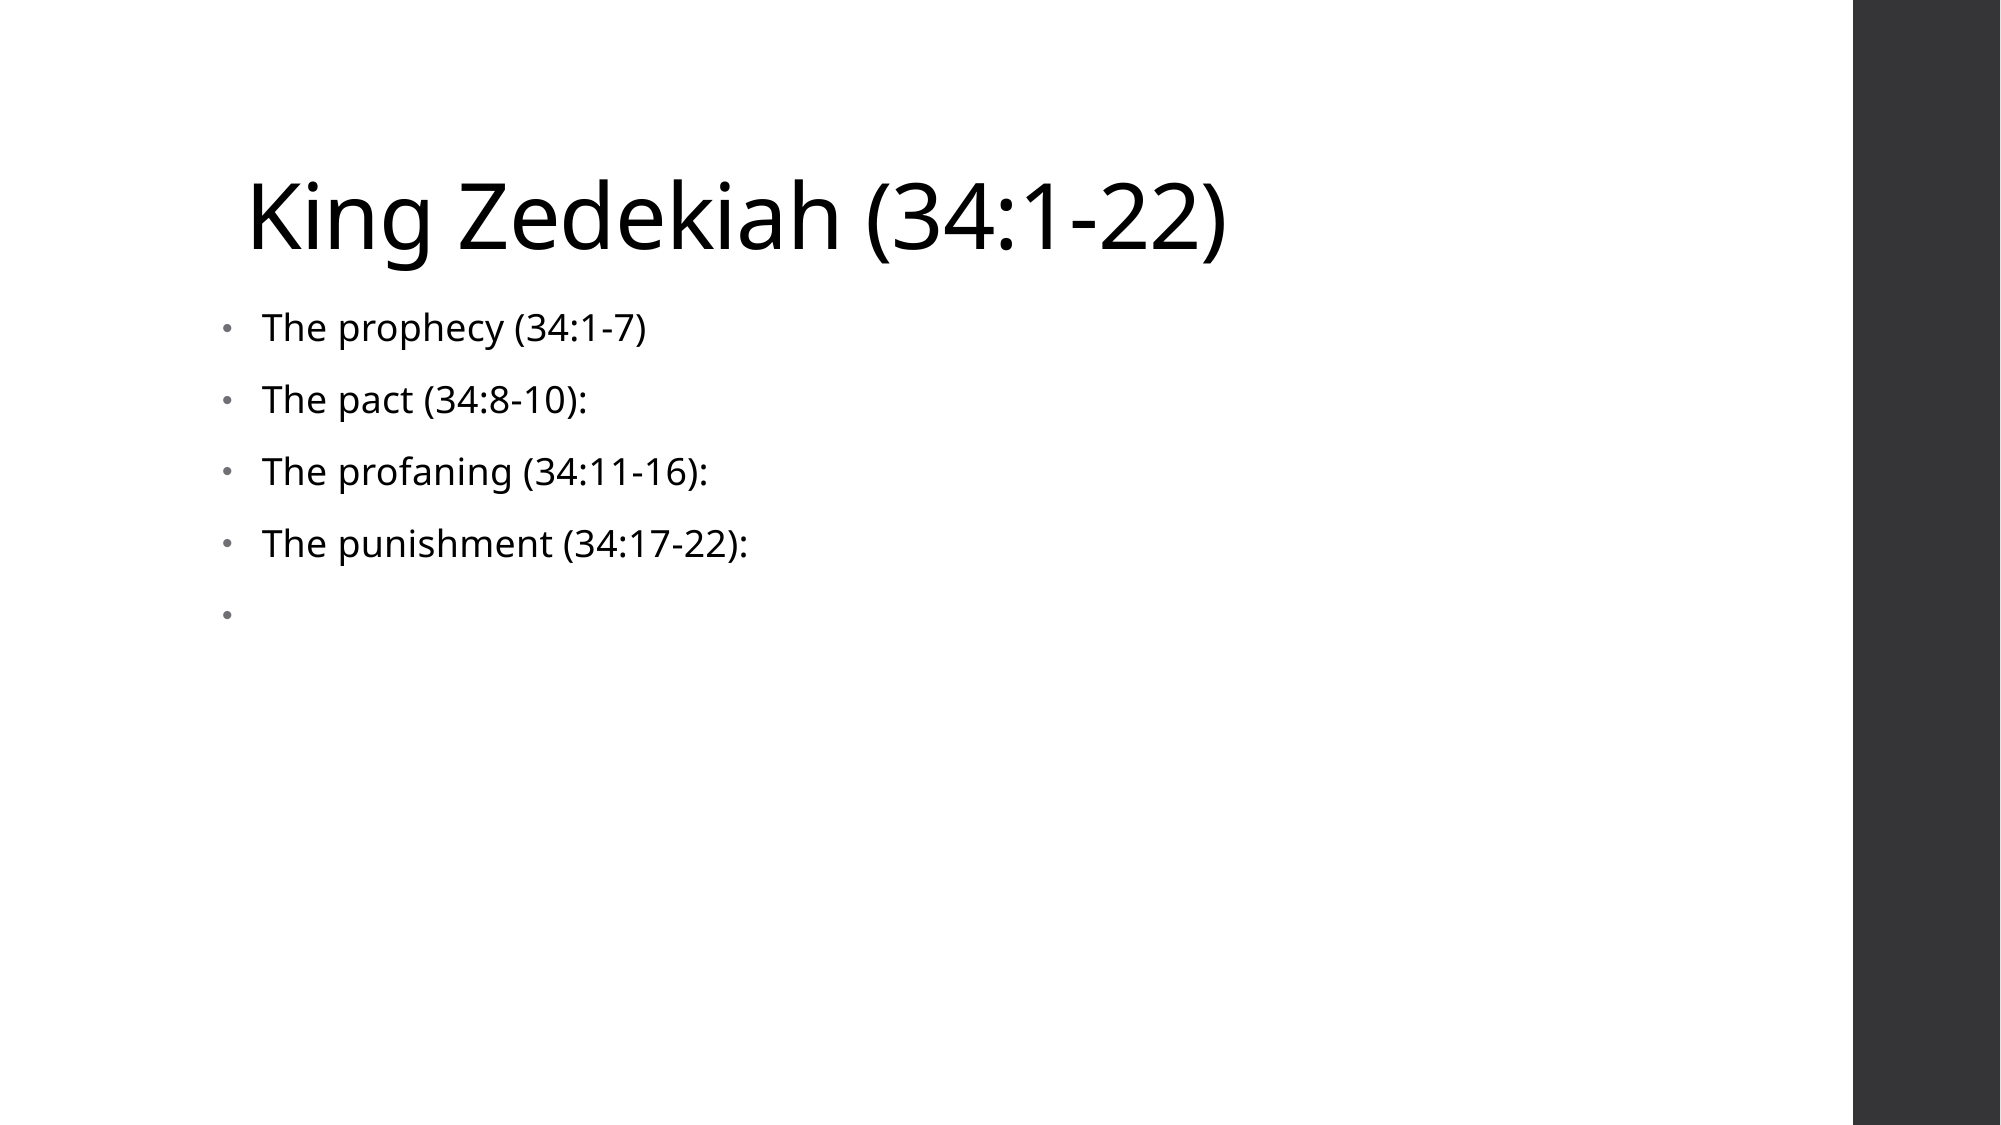

# King Zedekiah (34:1-22)
 The prophecy (34:1-7)
 The pact (34:8-10):
 The profaning (34:11-16):
 The punishment (34:17-22):